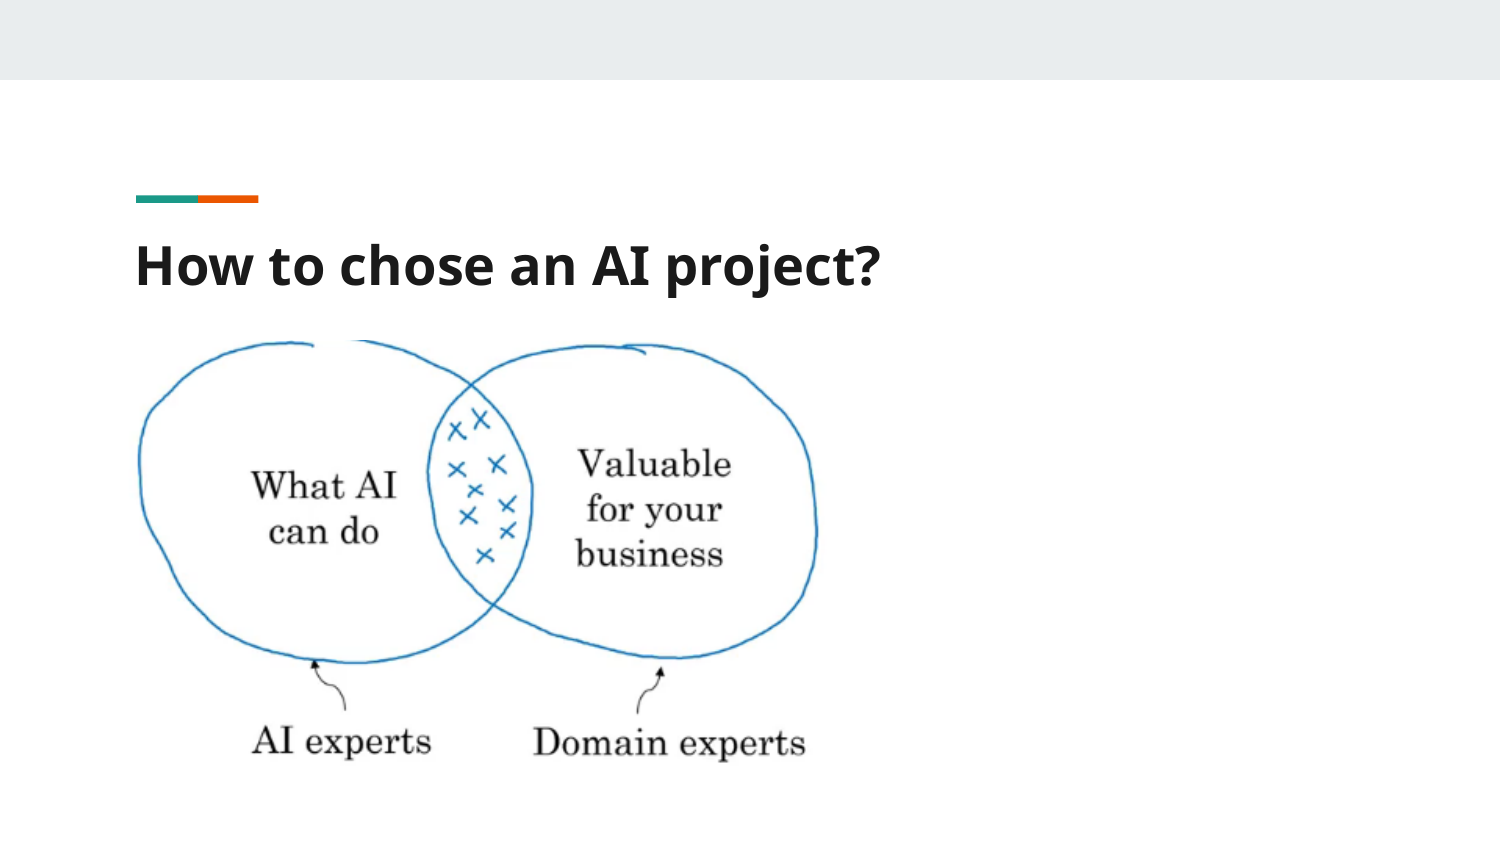

# How to chose an AI project?